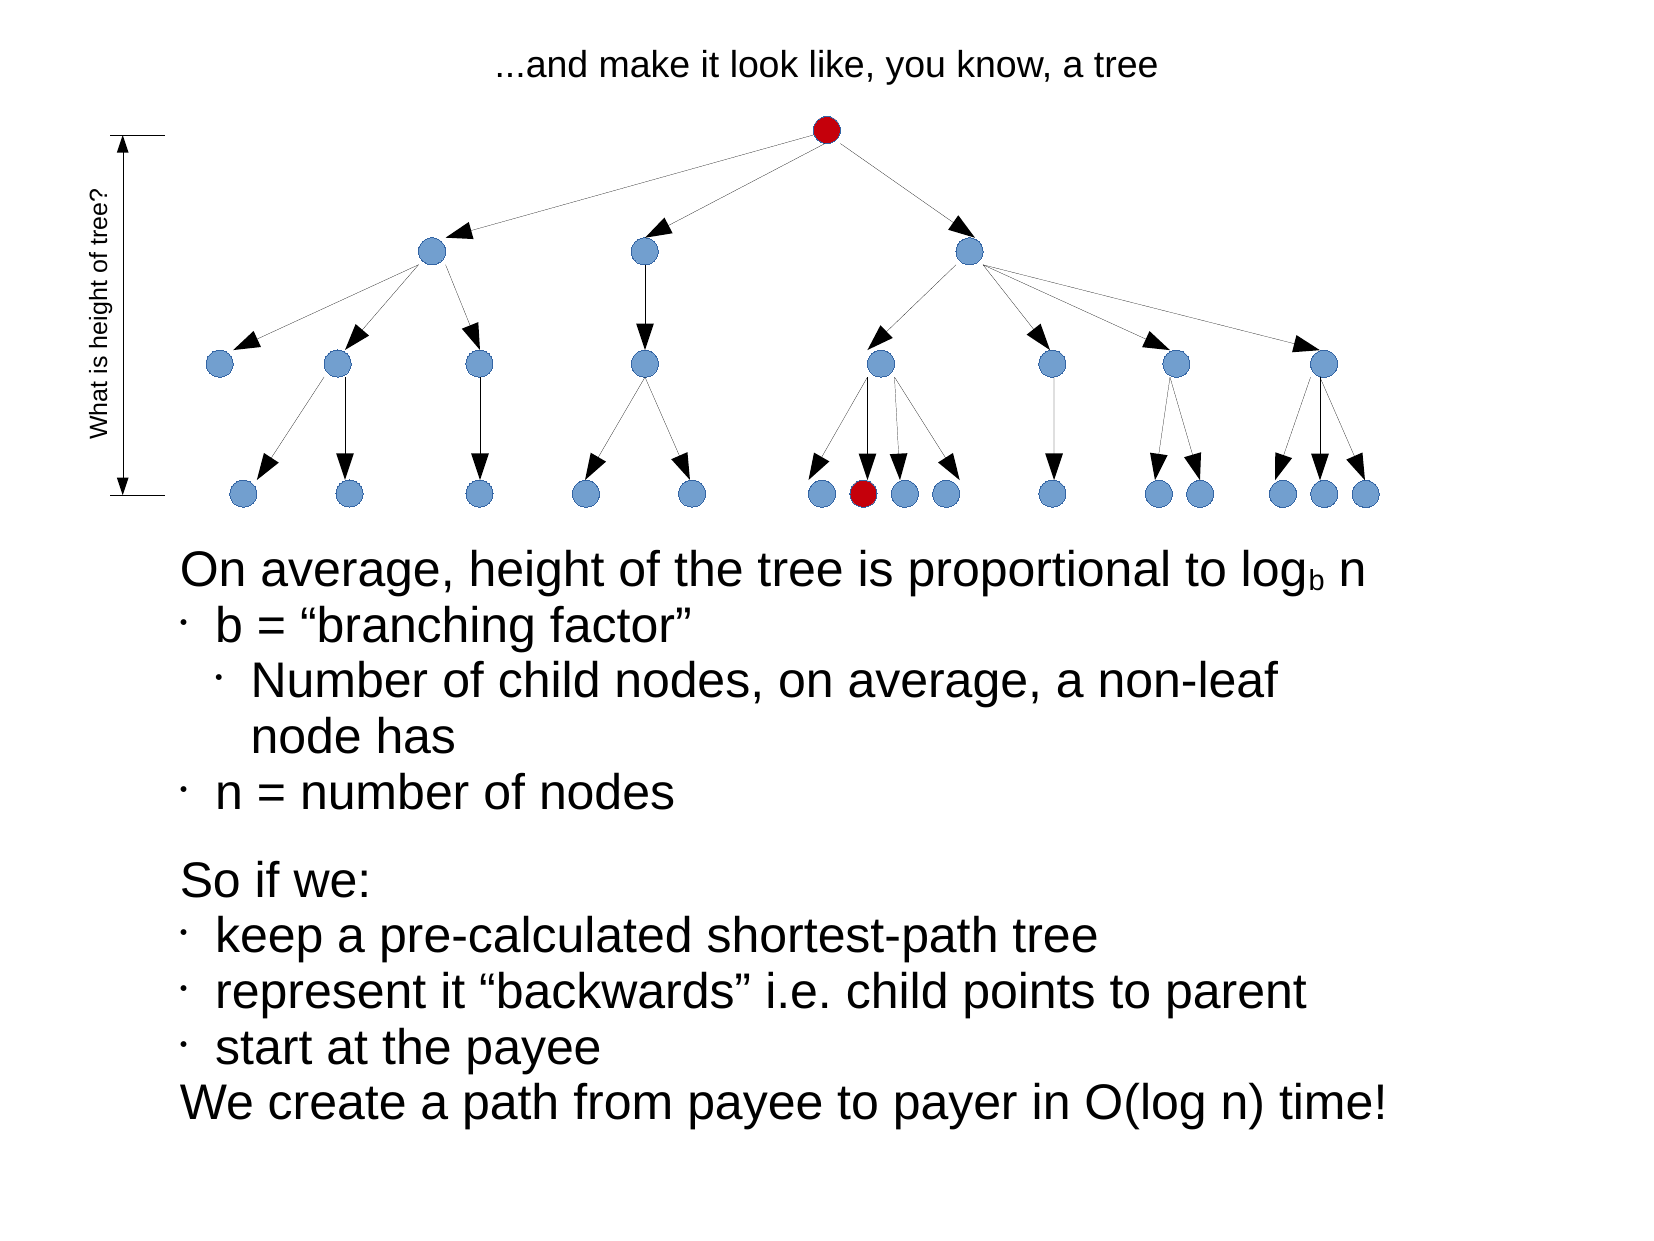

...and make it look like, you know, a tree
On average, height of the tree is proportional to logb n
b = “branching factor”
Number of child nodes, on average, a non-leaf node has
n = number of nodes
So if we:
keep a pre-calculated shortest-path tree
represent it “backwards” i.e. child points to parent
start at the payee
We create a path from payee to payer in O(log n) time!